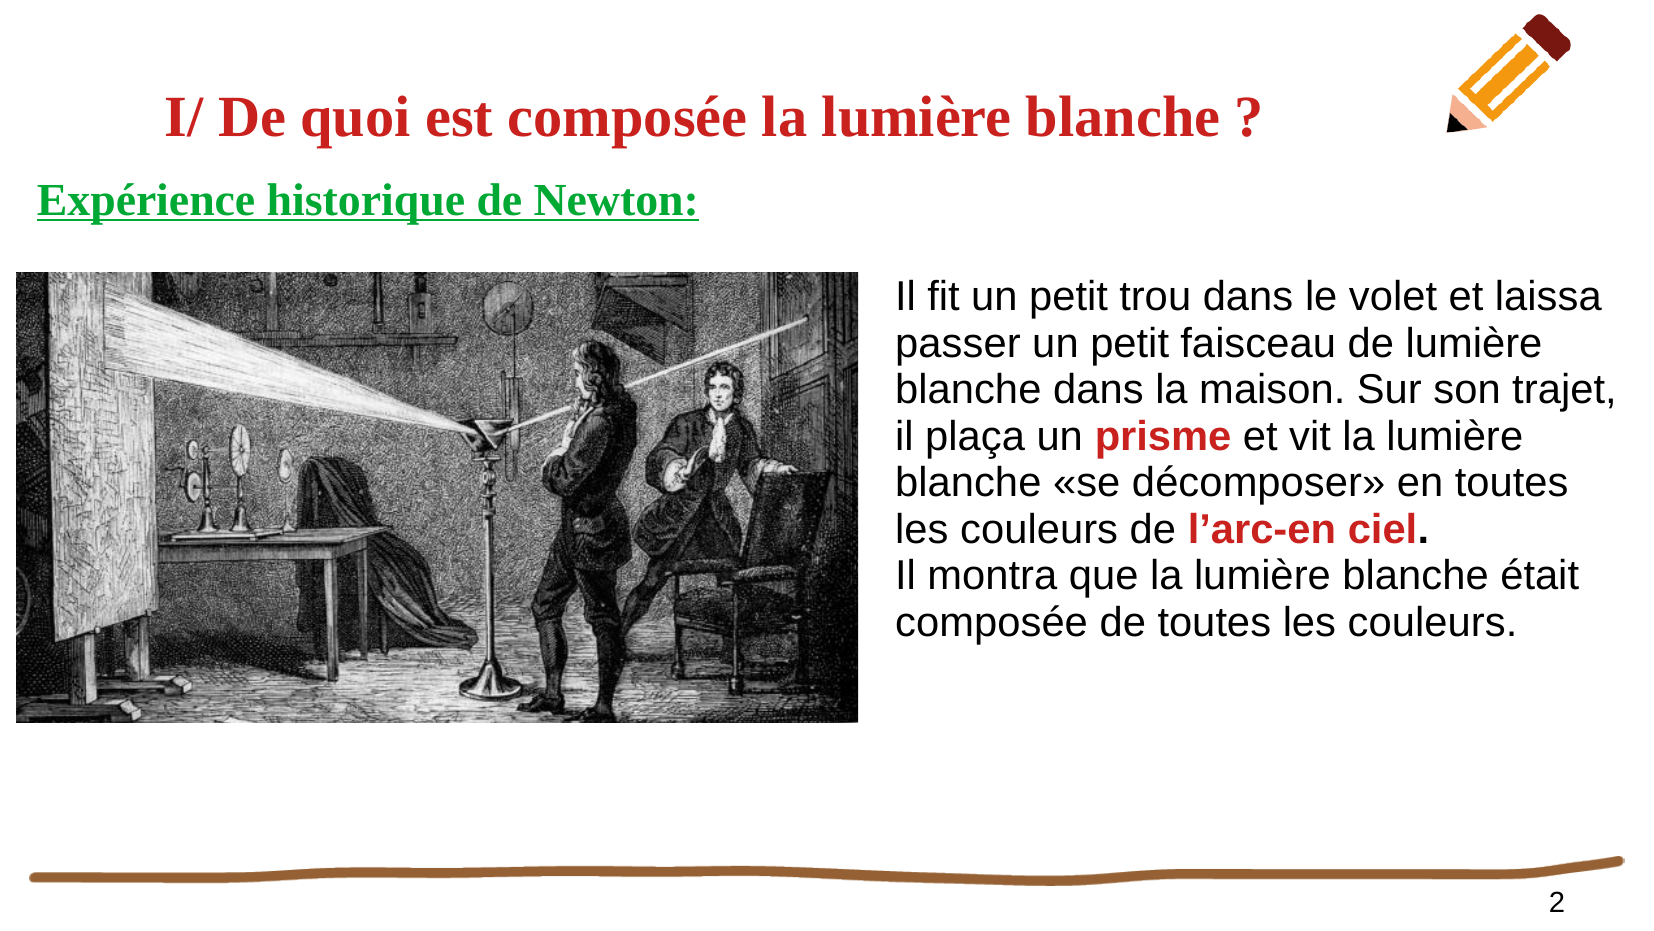

# I/ De quoi est composée la lumière blanche ?
Expérience historique de Newton:
Il fit un petit trou dans le volet et laissa
passer un petit faisceau de lumière
blanche dans la maison. Sur son trajet,
il plaça un prisme et vit la lumière
blanche «se décomposer» en toutes
les couleurs de l’arc-en ciel.
Il montra que la lumière blanche était
composée de toutes les couleurs.
2